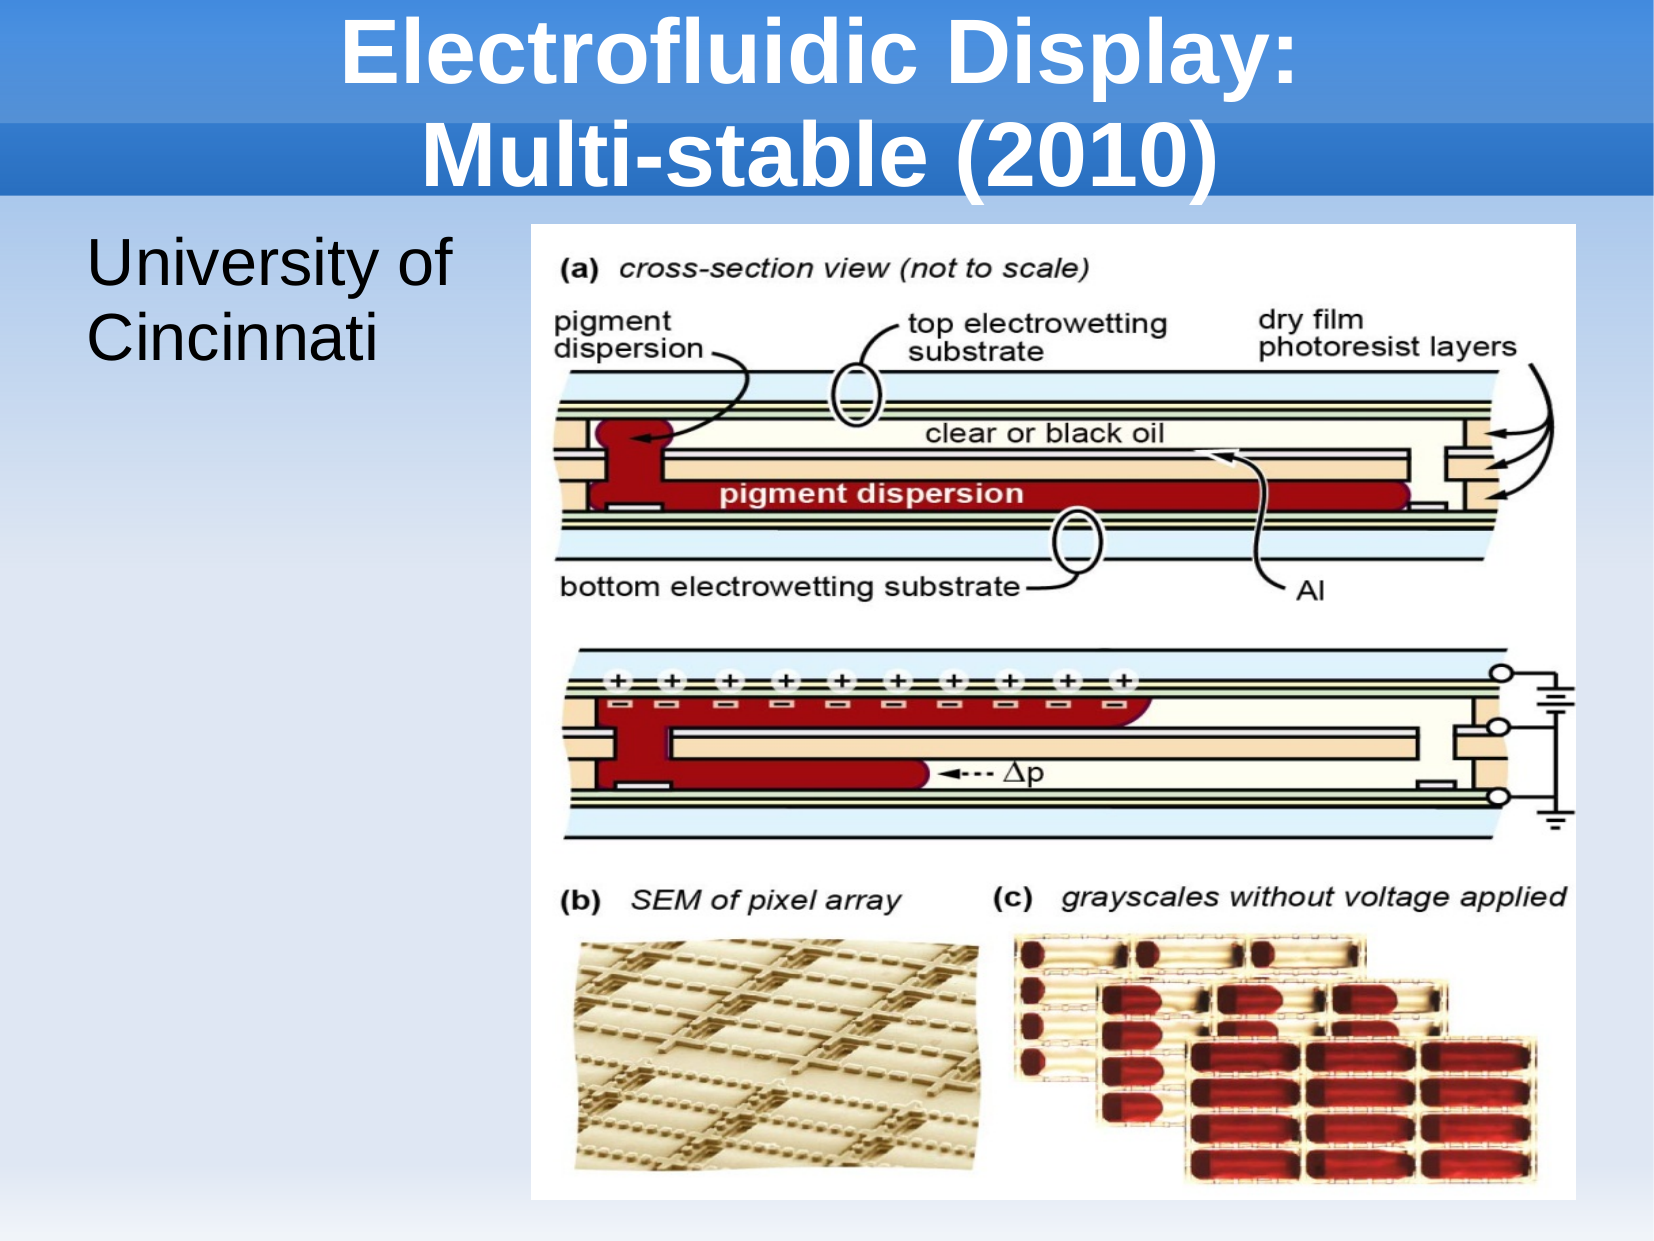

# Electrofluidic Display: Multi-stable (2010)
University of
Cincinnati